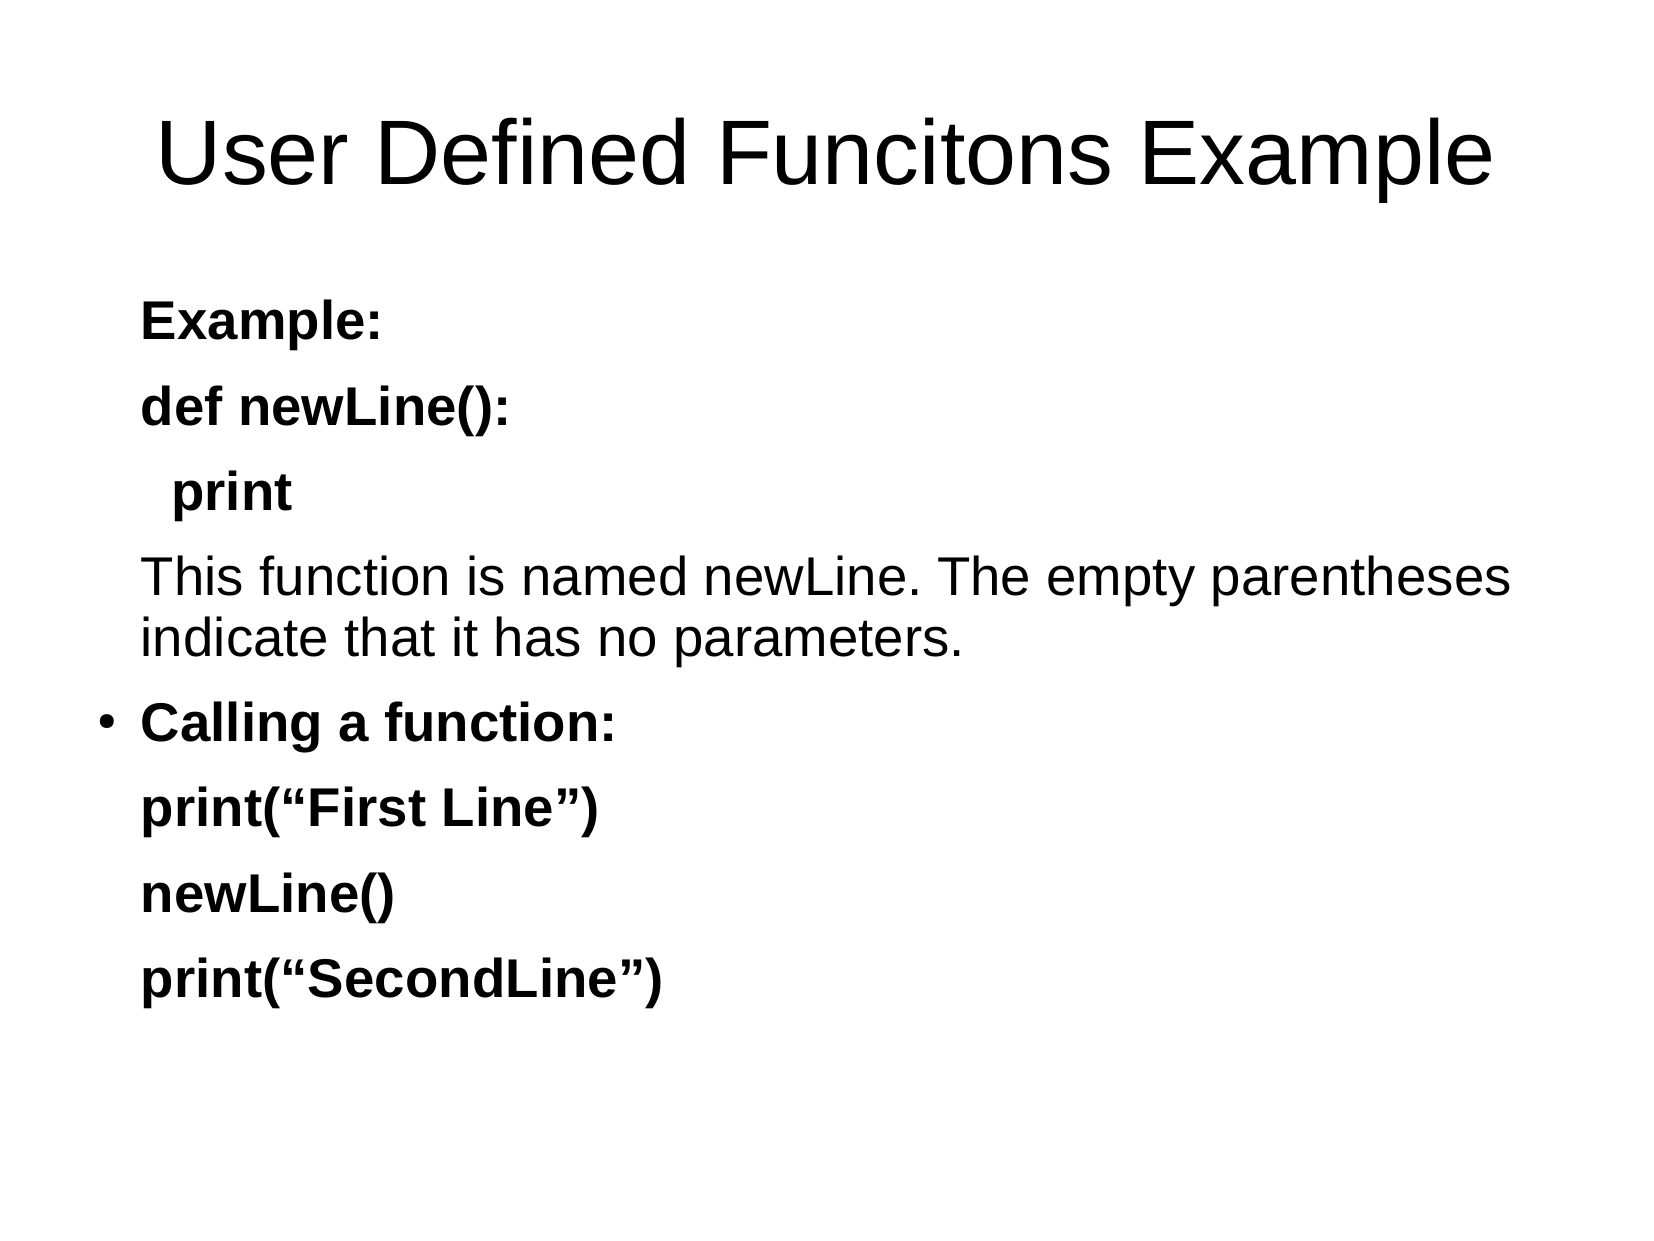

# User Defined Funcitons Example
Example:
def newLine():
 print
This function is named newLine. The empty parentheses indicate that it has no parameters.
Calling a function:
print(“First Line”)
newLine()
print(“SecondLine”)